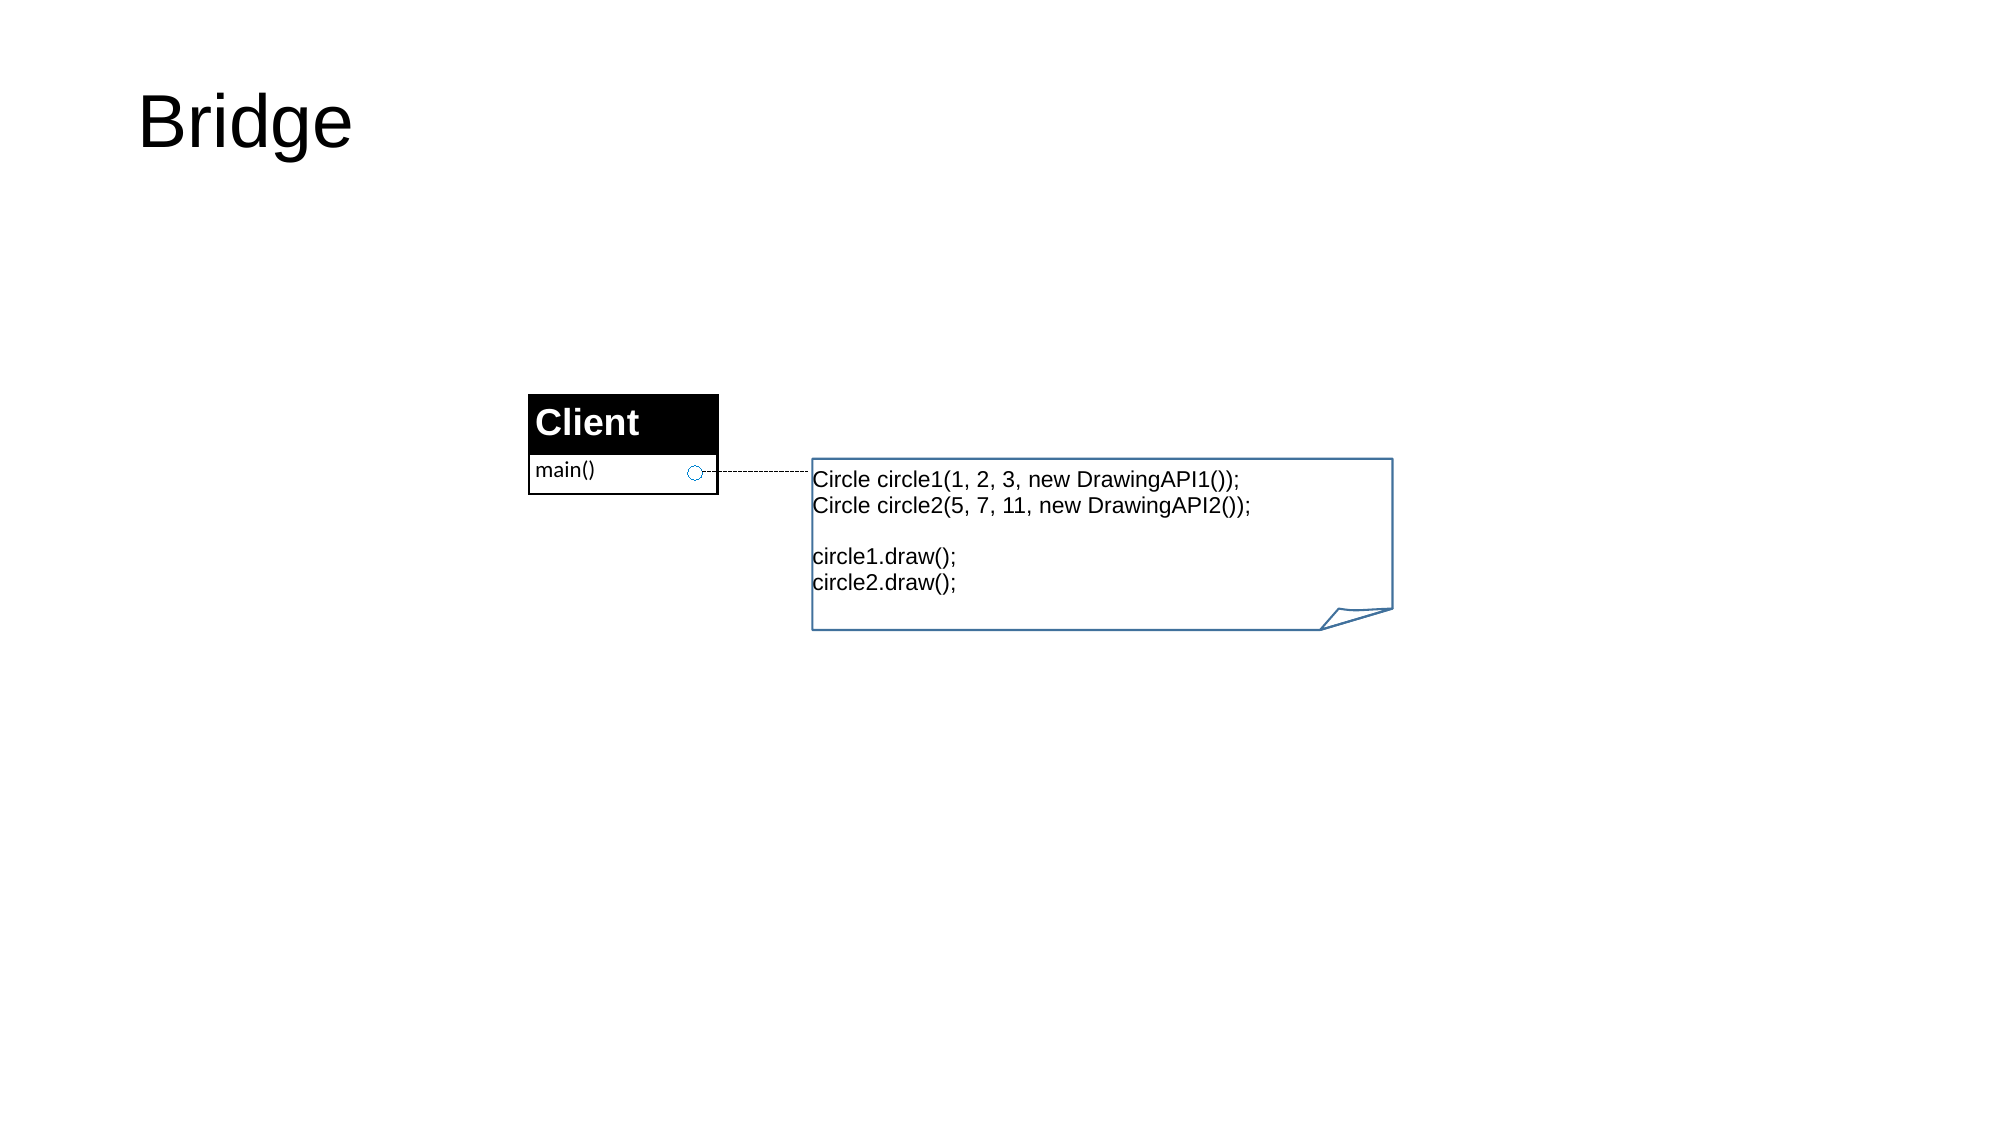

# Bridge
| Client |
| --- |
| main() |
Circle circle1(1, 2, 3, new DrawingAPI1());
Circle circle2(5, 7, 11, new DrawingAPI2());
circle1.draw();
circle2.draw();